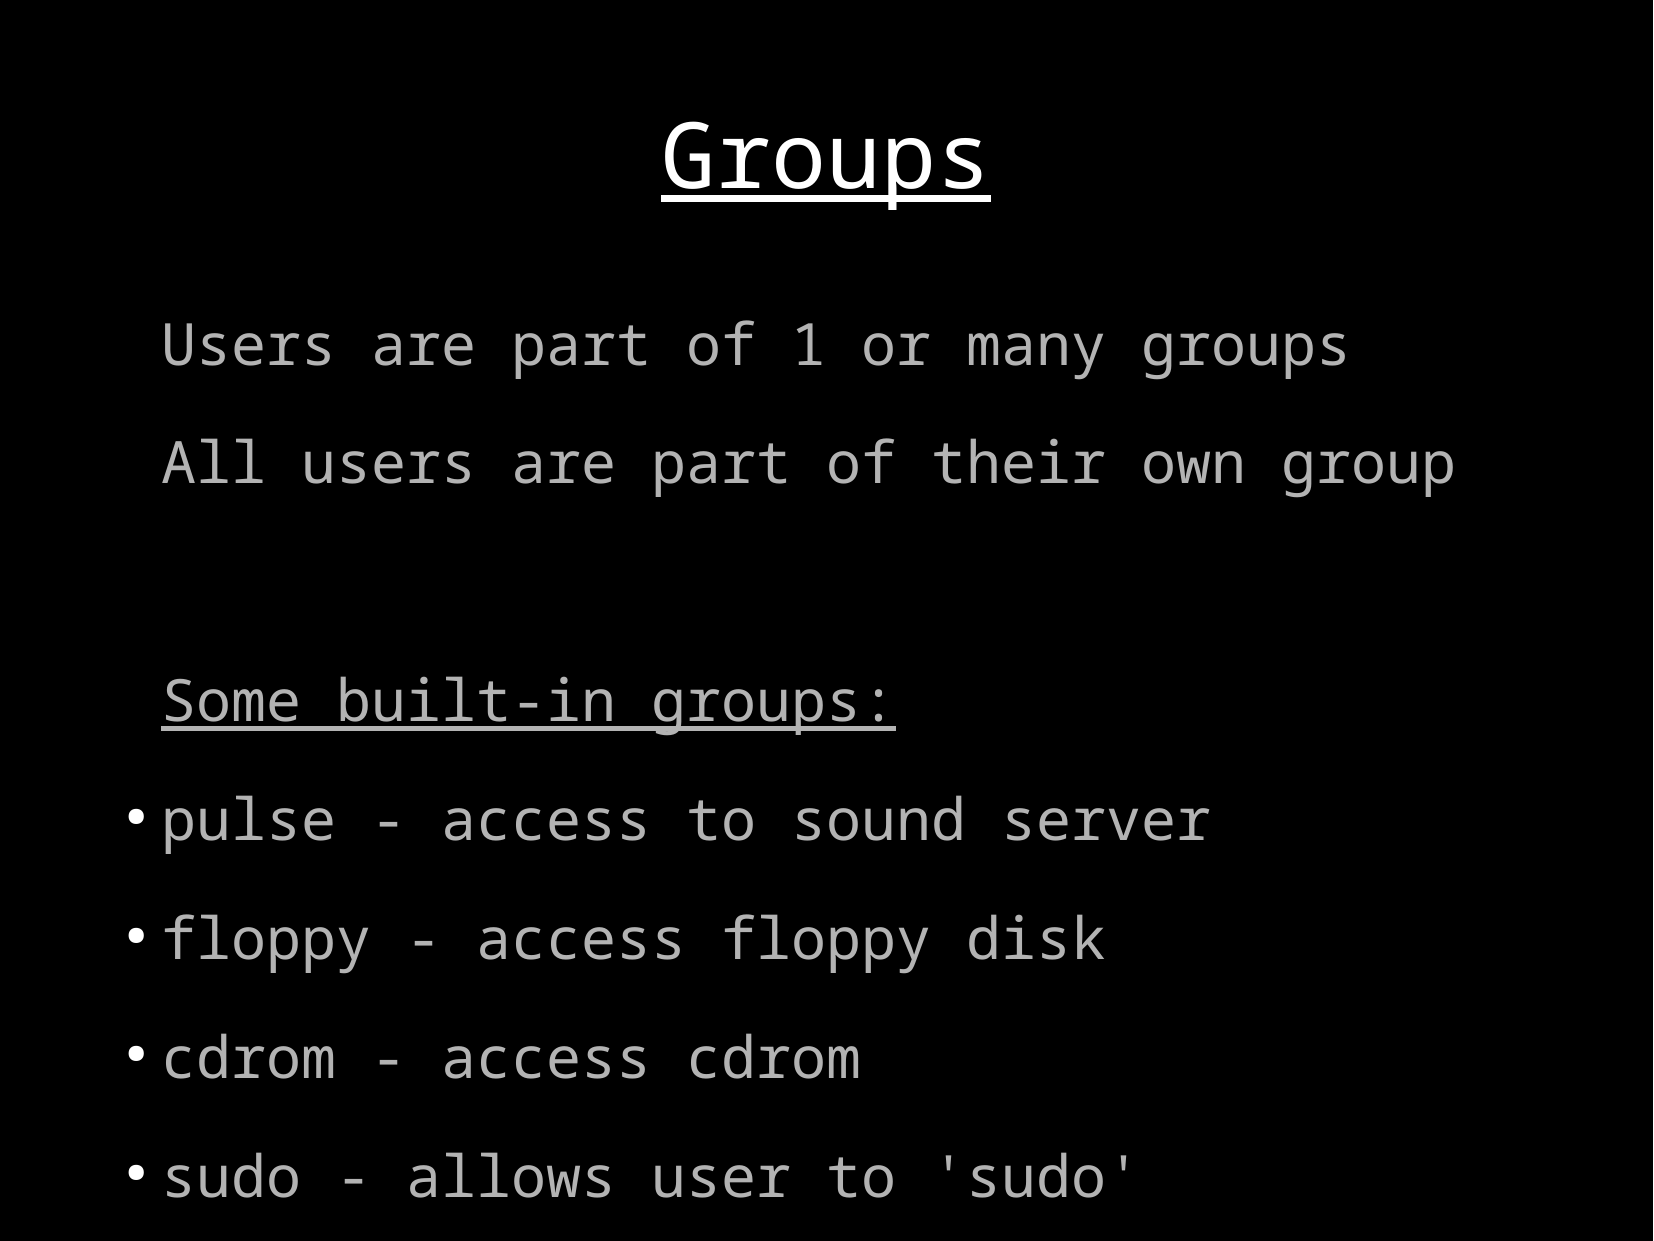

# Groups
| Users are part of 1 or many groups All users are part of their own group Some built-in groups: pulse - access to sound server floppy - access floppy disk cdrom - access cdrom sudo - allows user to 'sudo' www-data - access to webserver files | |
| --- | --- |